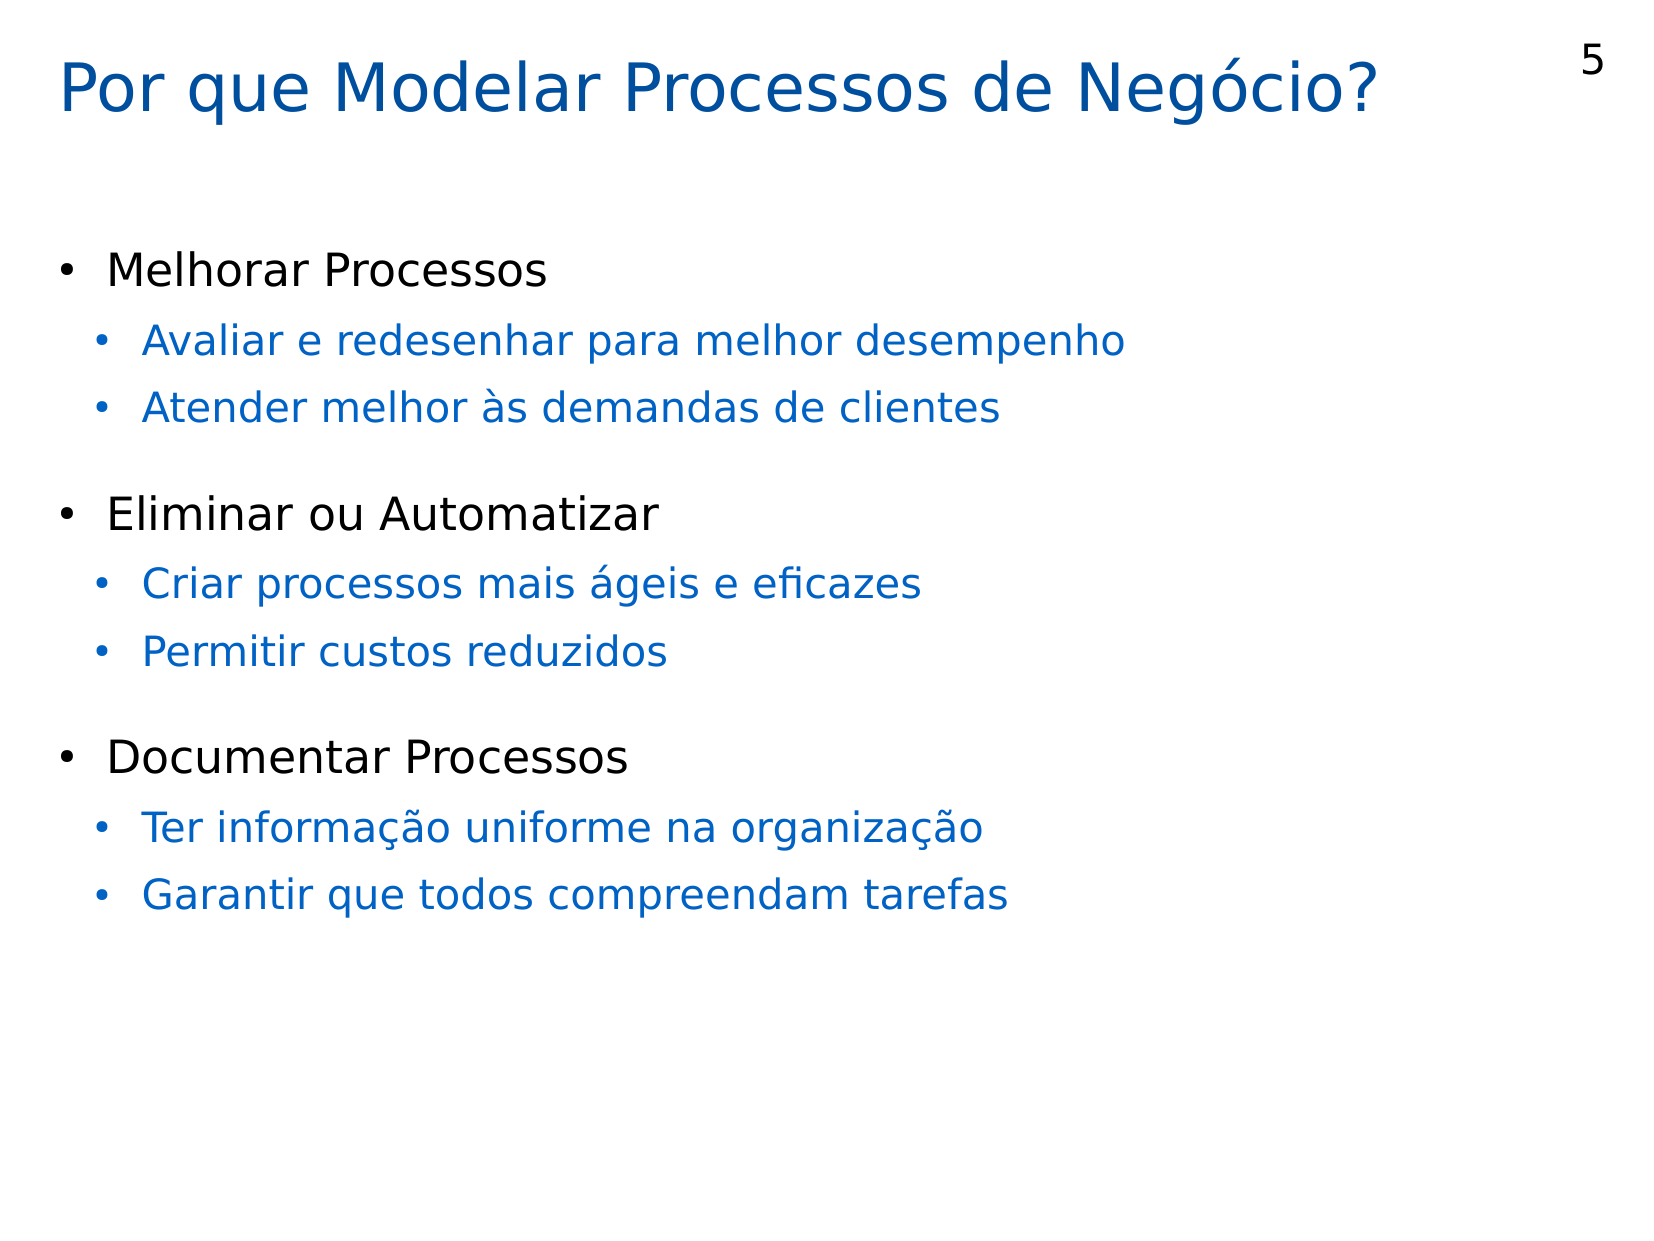

# Por que Modelar Processos de Negócio?
5
Melhorar Processos
Avaliar e redesenhar para melhor desempenho
Atender melhor às demandas de clientes
Eliminar ou Automatizar
Criar processos mais ágeis e eficazes
Permitir custos reduzidos
Documentar Processos
Ter informação uniforme na organização
Garantir que todos compreendam tarefas